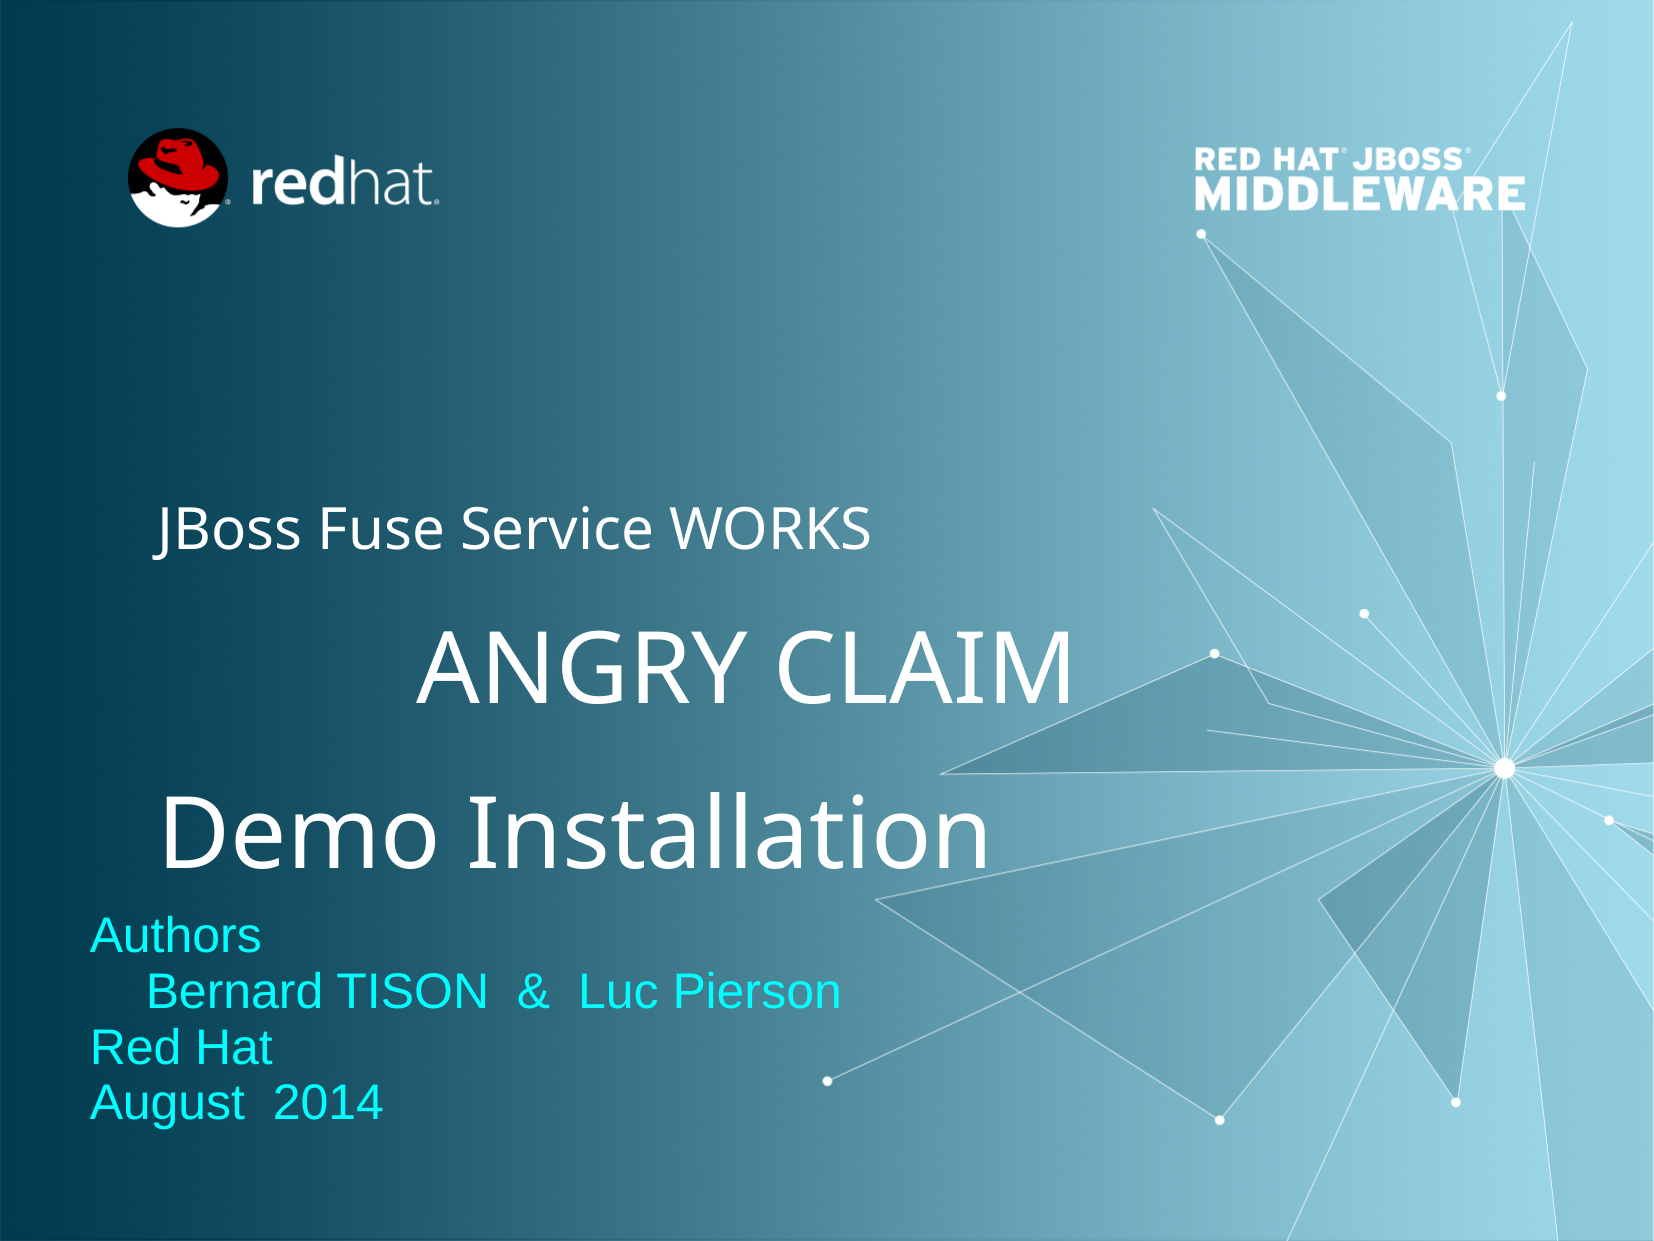

# JBoss Fuse Service WORKS
ANGRY CLAIM
Demo Installation
Authors
 Bernard TISON & Luc Pierson
Red Hat
August 2014